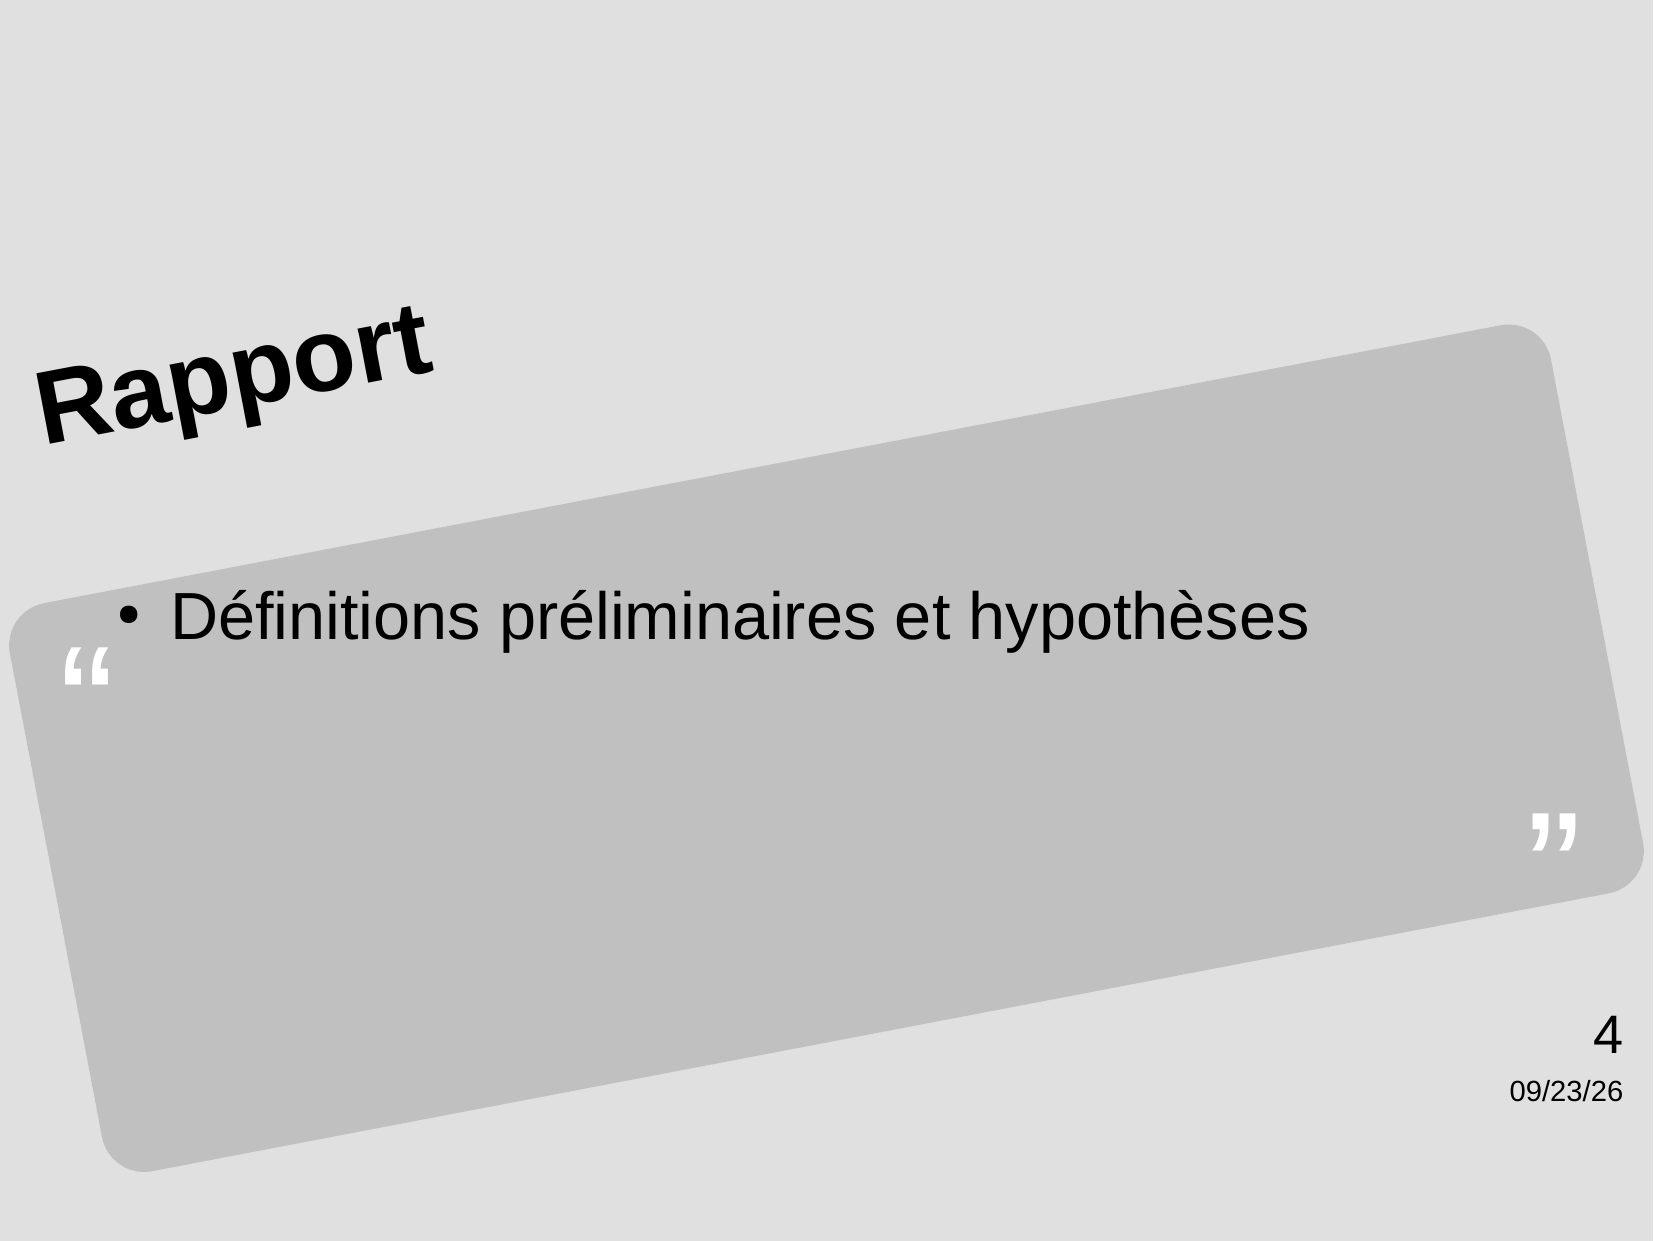

# Rapport
Définitions préliminaires et hypothèses
4